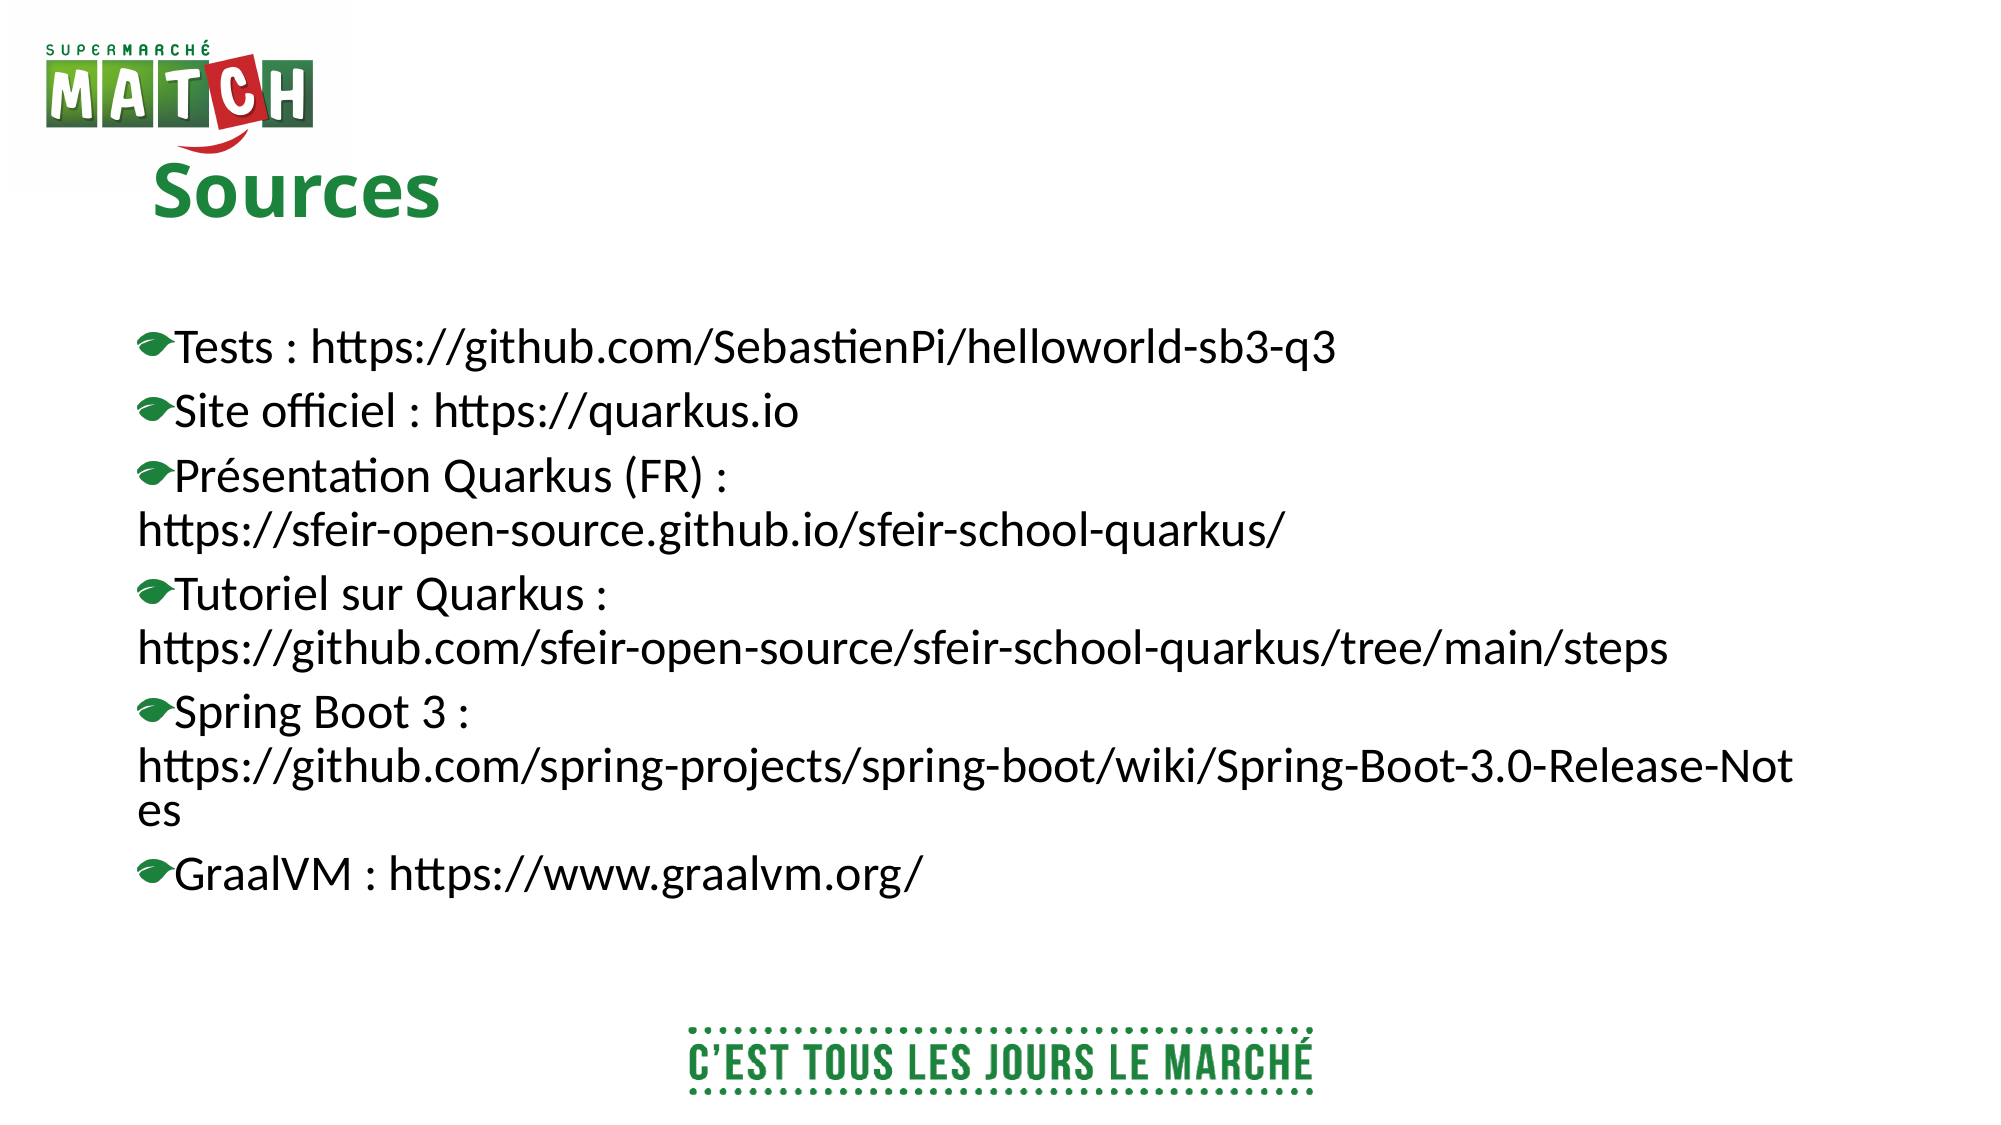

# Sources
Tests : https://github.com/SebastienPi/helloworld-sb3-q3
Site officiel : https://quarkus.io
Présentation Quarkus (FR) : https://sfeir-open-source.github.io/sfeir-school-quarkus/
Tutoriel sur Quarkus : https://github.com/sfeir-open-source/sfeir-school-quarkus/tree/main/steps
Spring Boot 3 : https://github.com/spring-projects/spring-boot/wiki/Spring-Boot-3.0-Release-Notes
GraalVM : https://www.graalvm.org/